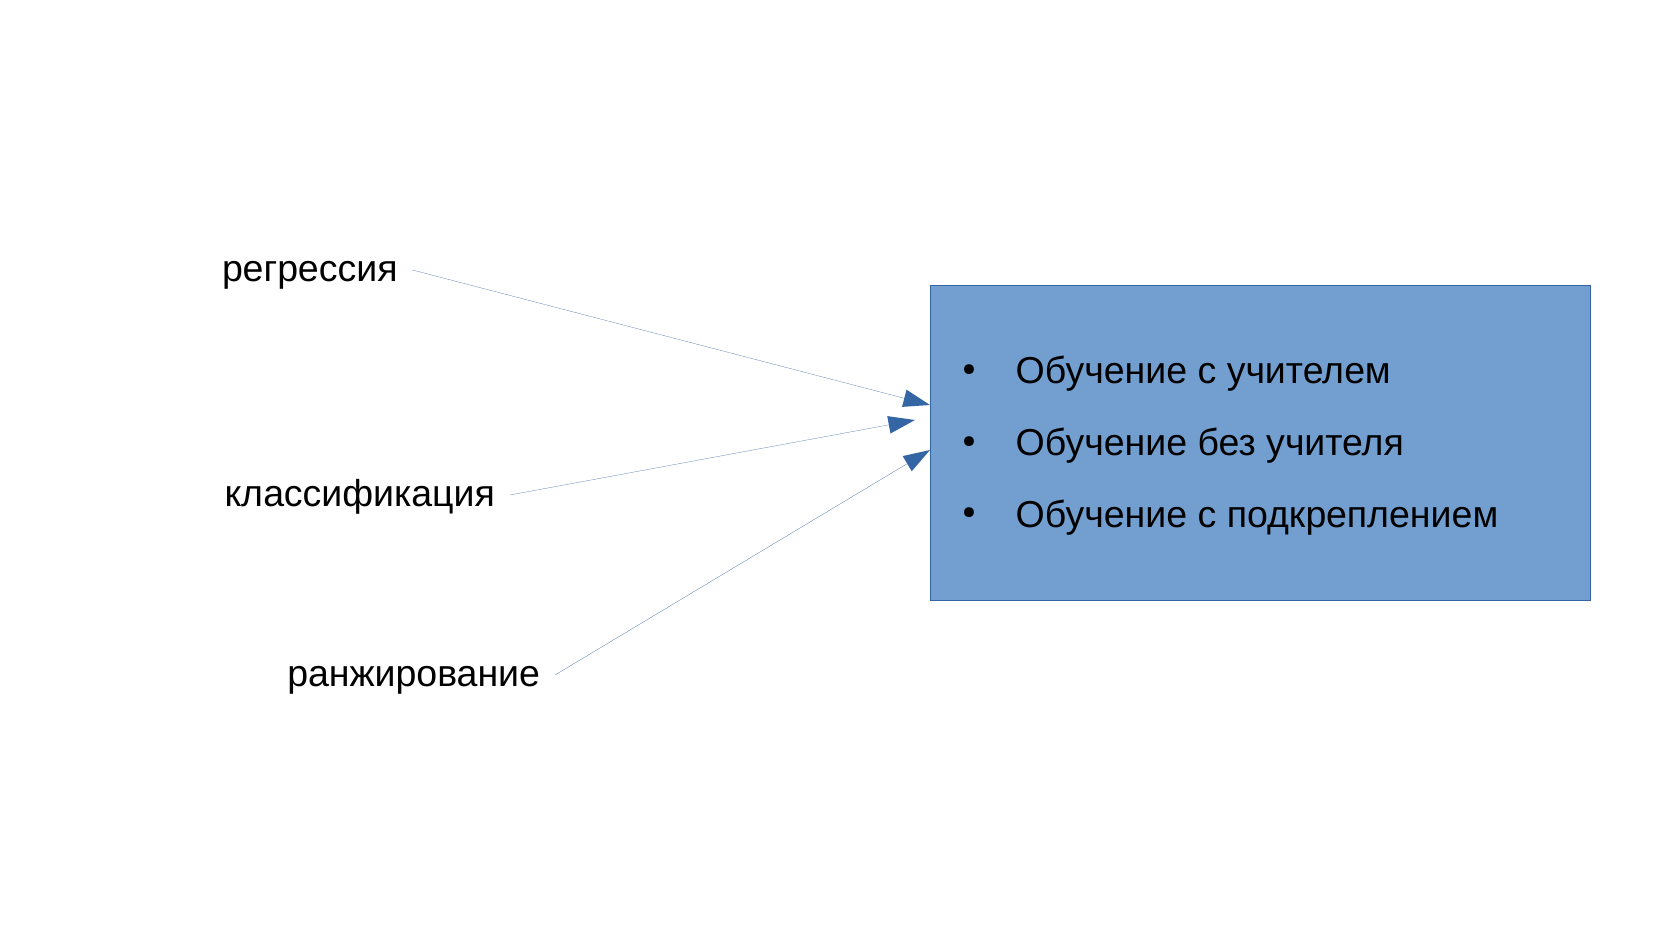

регрессия
Обучение с учителем
Обучение без учителя
Обучение с подкреплением
классификация
ранжирование